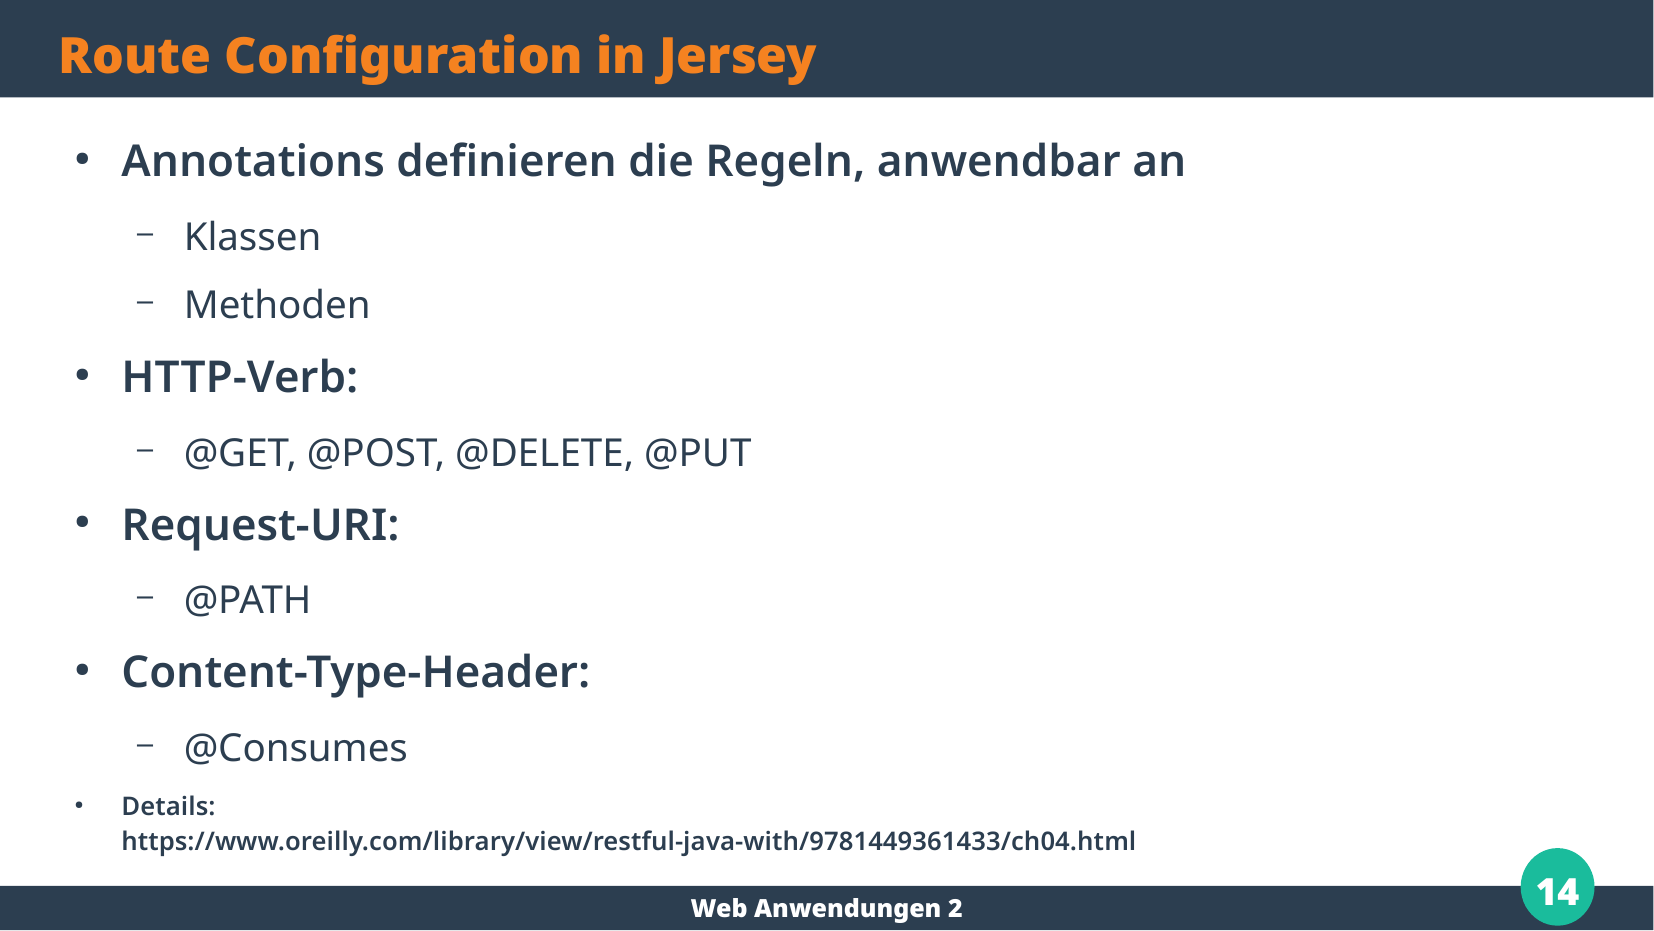

# Route Configuration in Jersey
Annotations definieren die Regeln, anwendbar an
Klassen
Methoden
HTTP-Verb:
@GET, @POST, @DELETE, @PUT
Request-URI:
@PATH
Content-Type-Header:
@Consumes
Details:
https://www.oreilly.com/library/view/restful-java-with/9781449361433/ch04.html
14